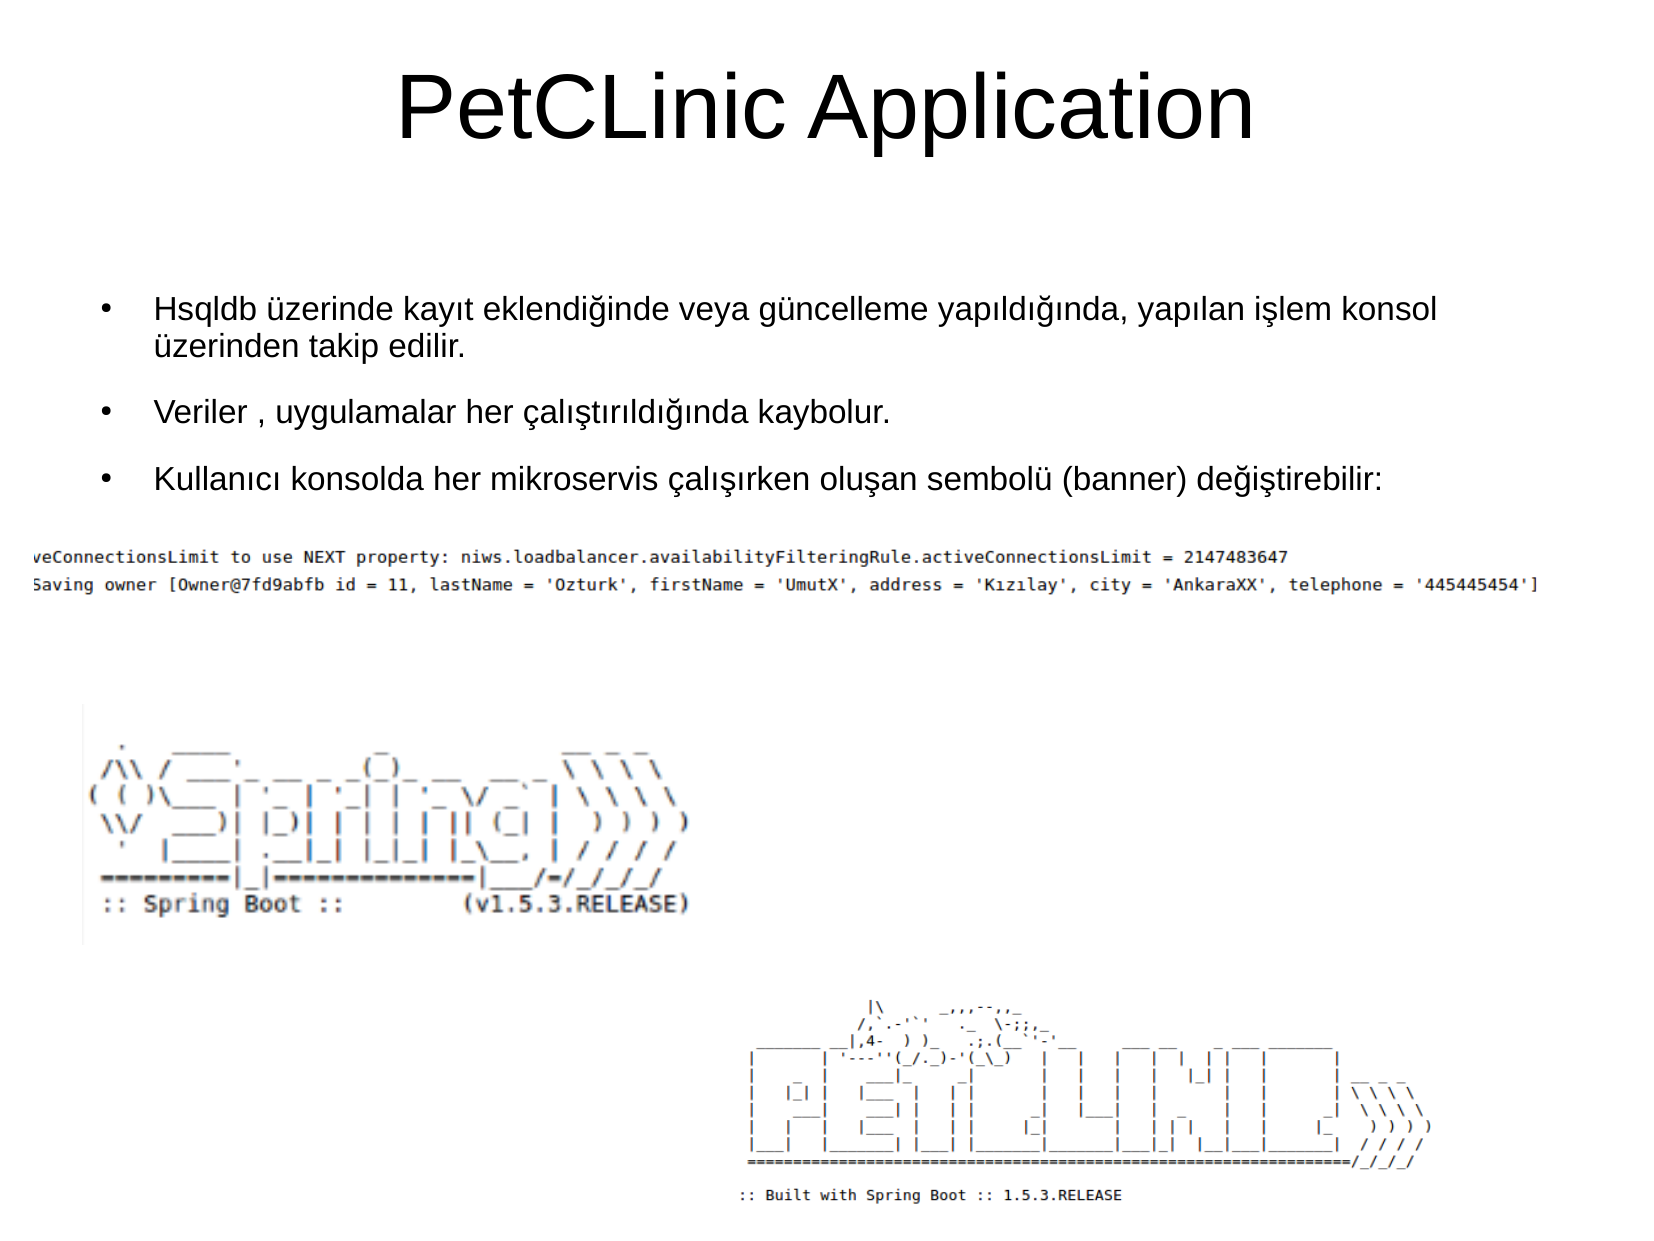

PetCLinic Application
# Hsqldb üzerinde kayıt eklendiğinde veya güncelleme yapıldığında, yapılan işlem konsol üzerinden takip edilir.
Veriler , uygulamalar her çalıştırıldığında kaybolur.
Kullanıcı konsolda her mikroservis çalışırken oluşan sembolü (banner) değiştirebilir: